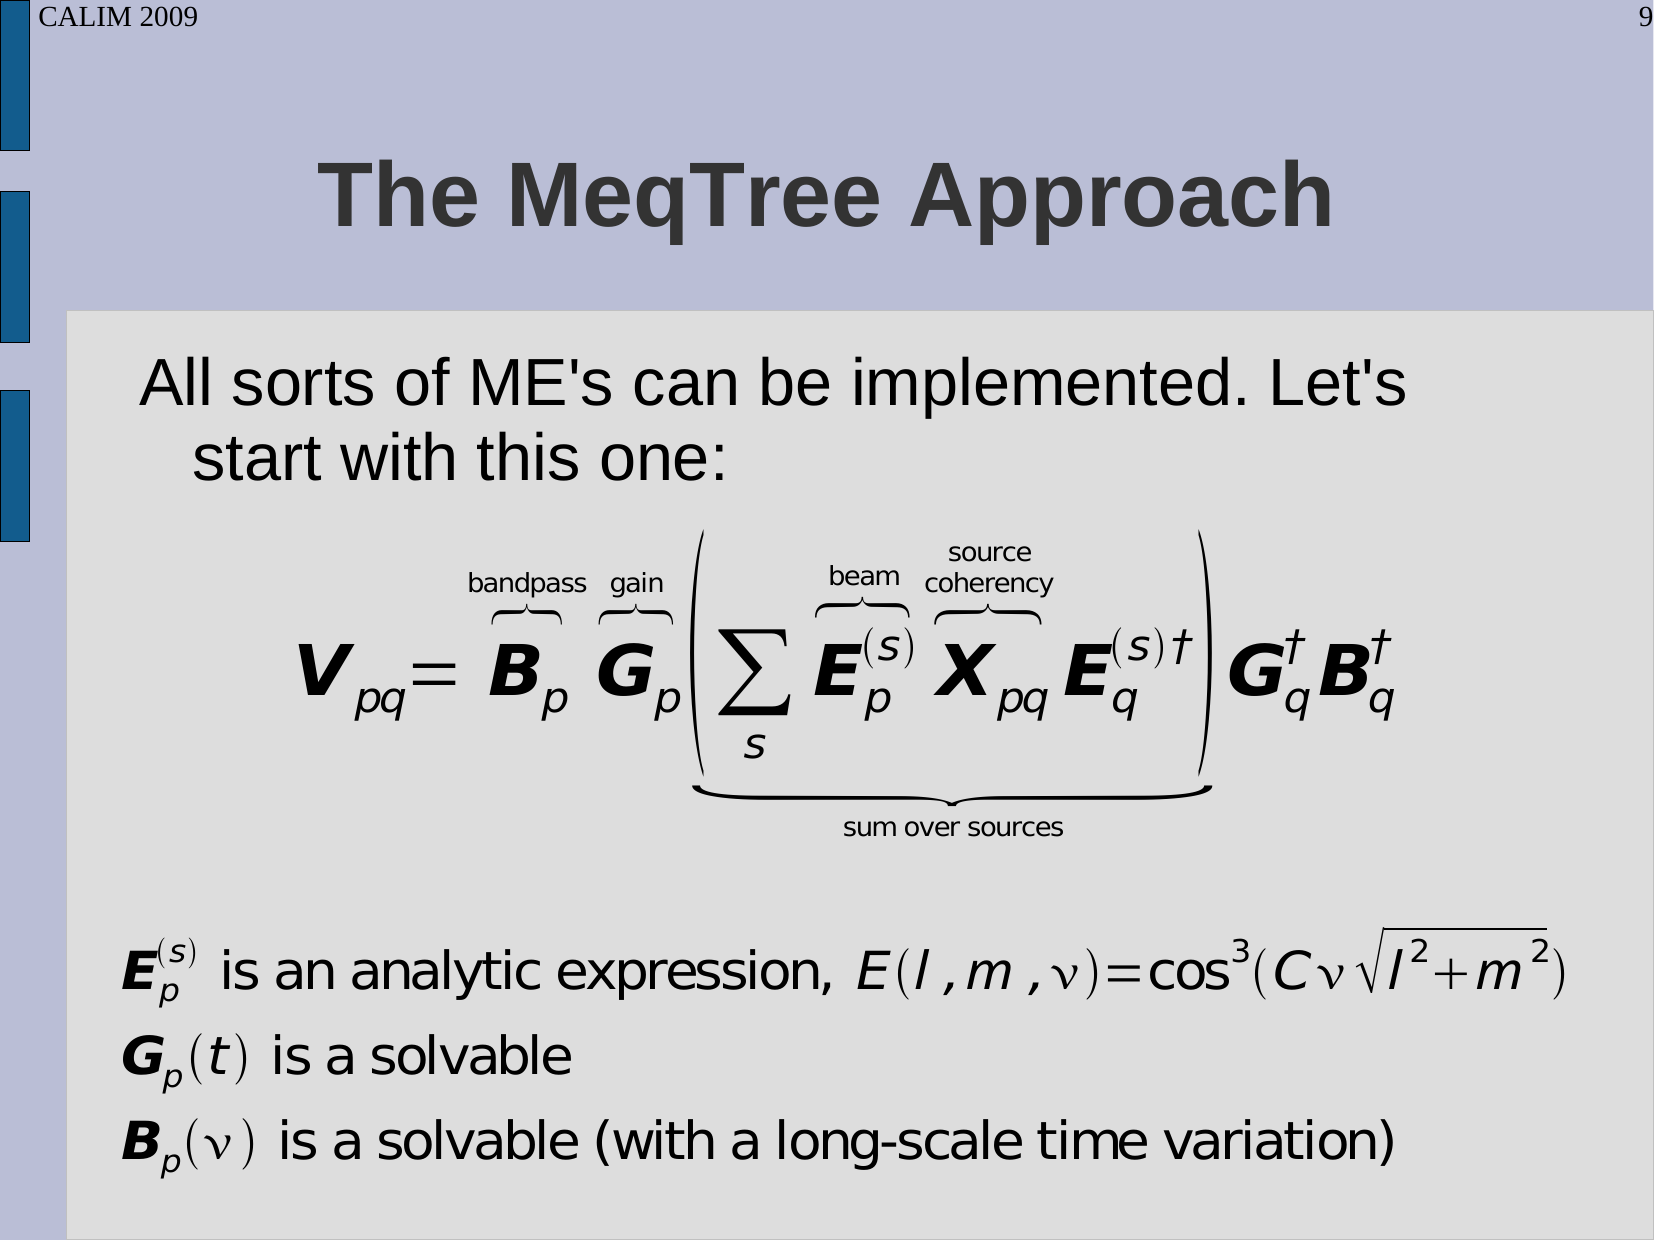

CALIM 2009
9
# The MeqTree Approach
All sorts of ME's can be implemented. Let's start with this one: